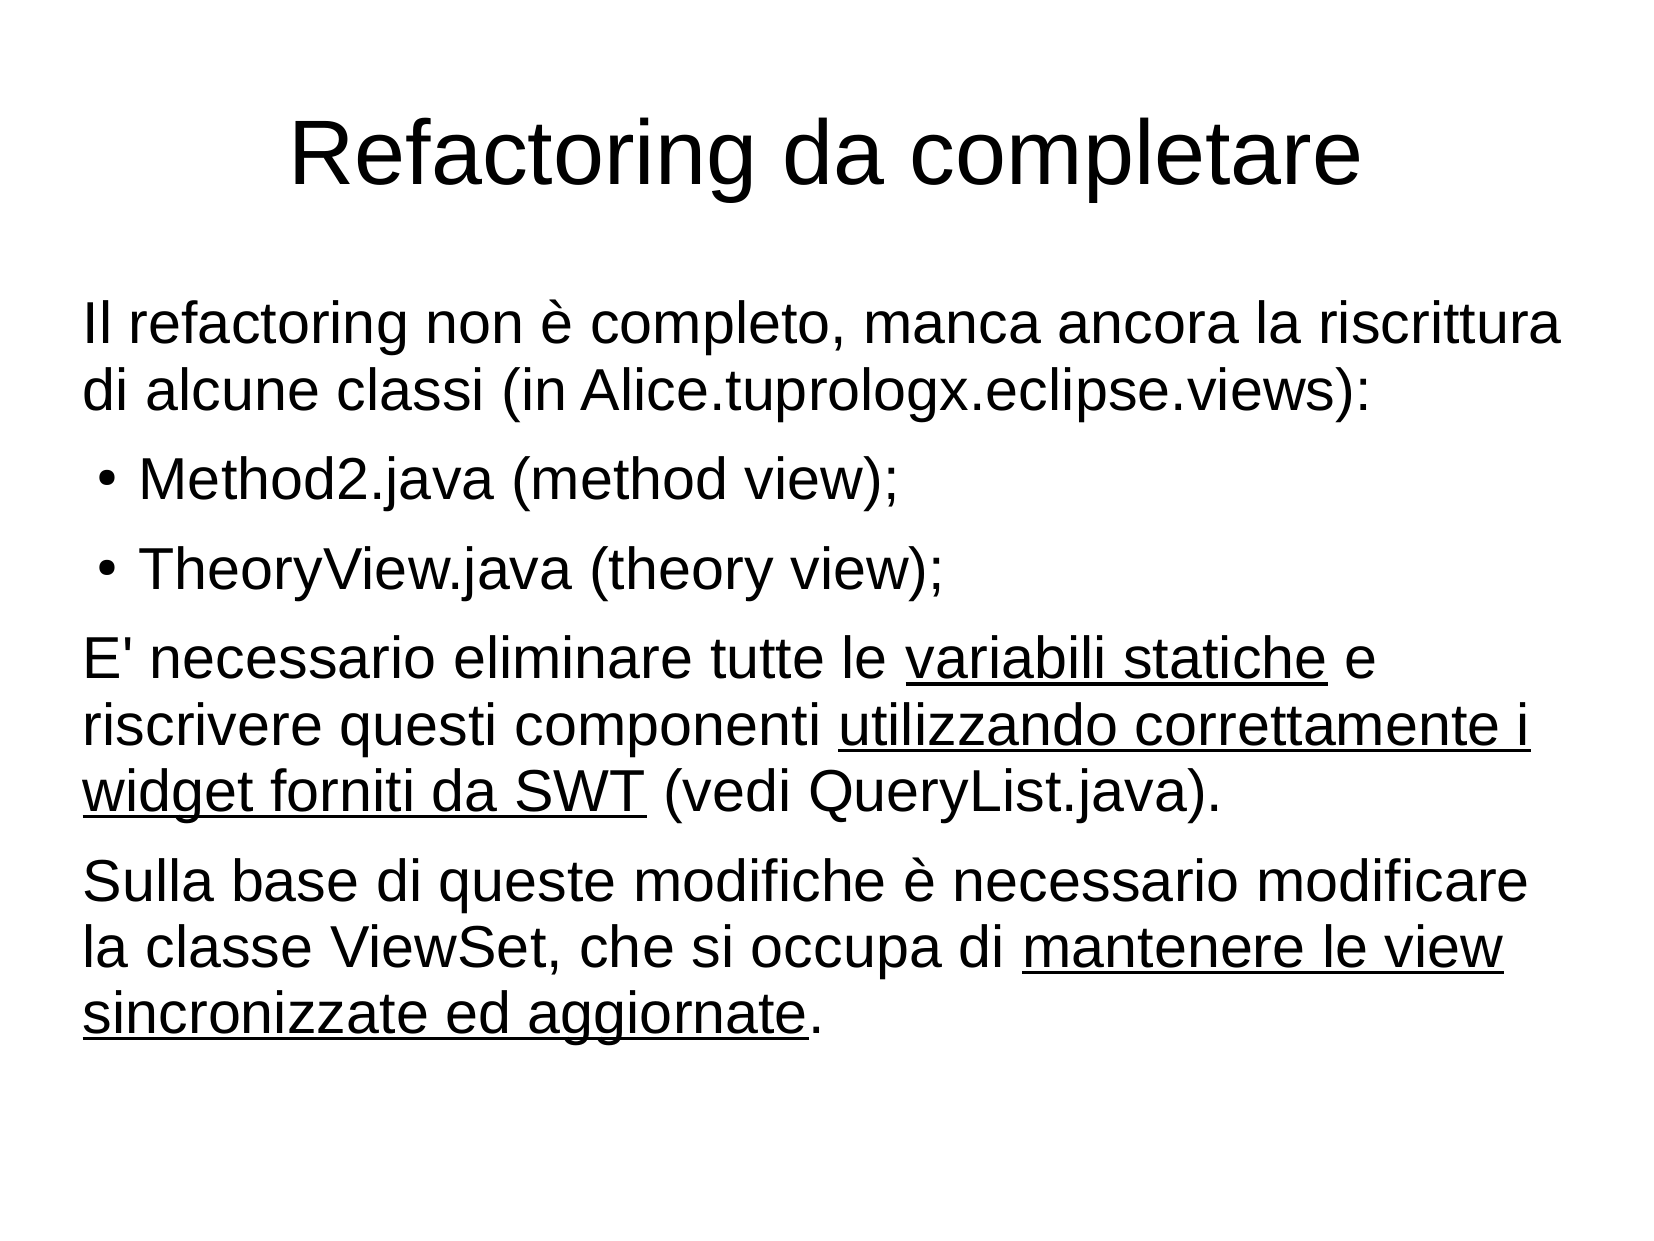

# Refactoring da completare
Il refactoring non è completo, manca ancora la riscrittura di alcune classi (in Alice.tuprologx.eclipse.views):
Method2.java (method view);
TheoryView.java (theory view);
E' necessario eliminare tutte le variabili statiche e riscrivere questi componenti utilizzando correttamente i widget forniti da SWT (vedi QueryList.java).
Sulla base di queste modifiche è necessario modificare la classe ViewSet, che si occupa di mantenere le view sincronizzate ed aggiornate.